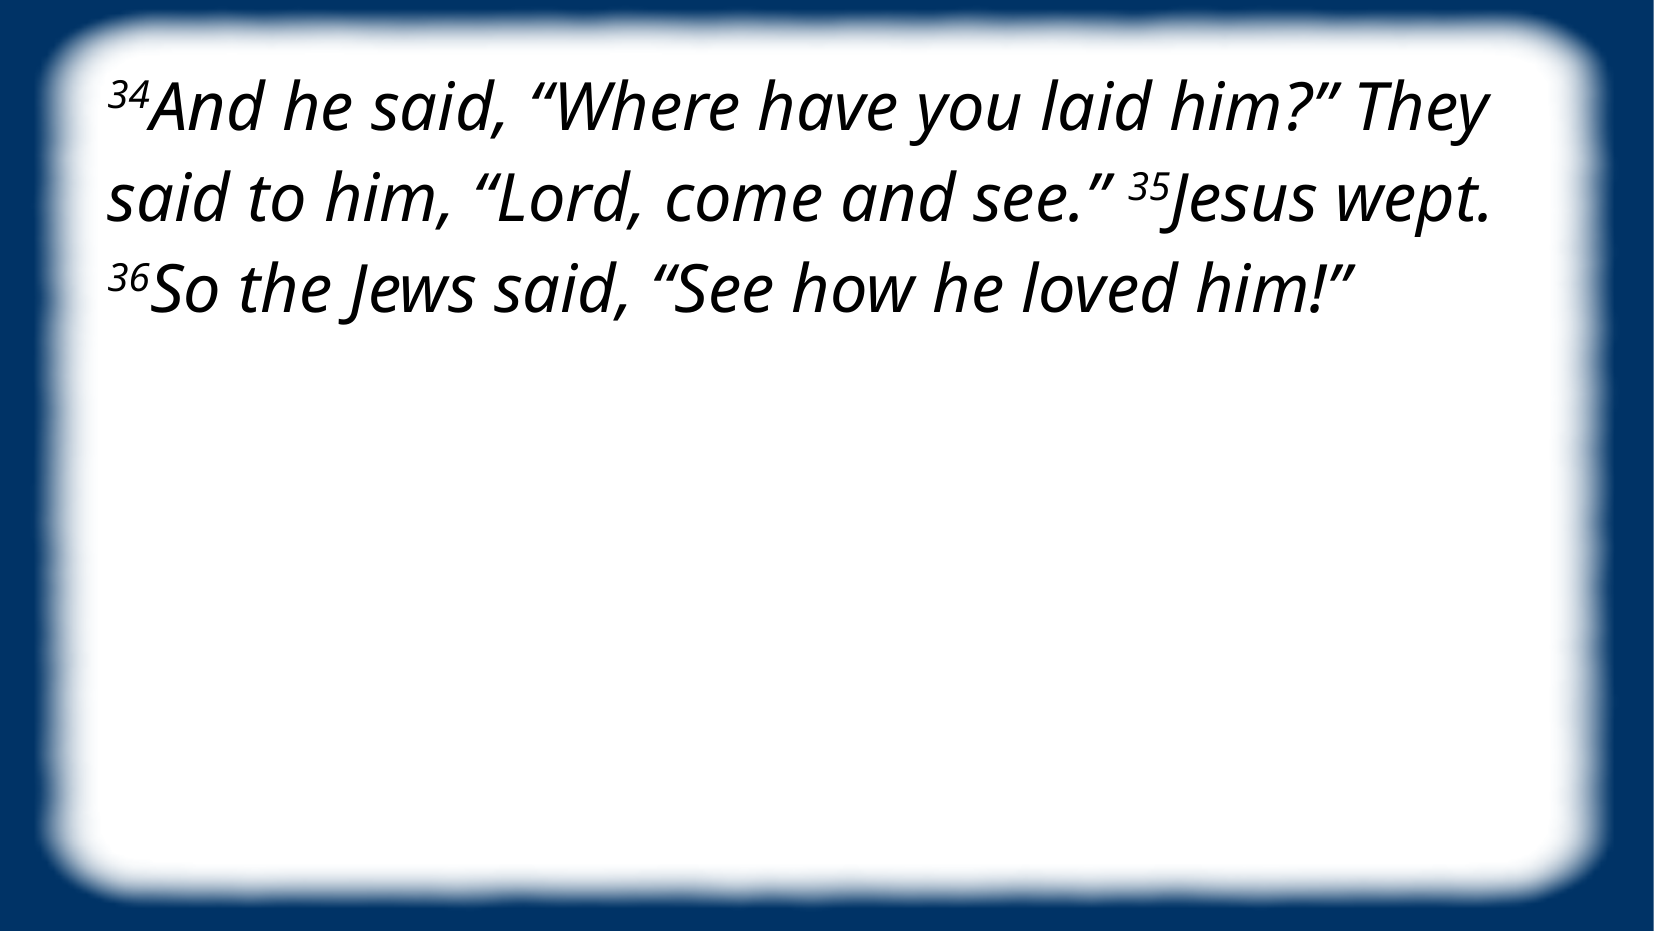

34And he said, “Where have you laid him?” They said to him, “Lord, come and see.” 35Jesus wept. 36So the Jews said, “See how he loved him!”